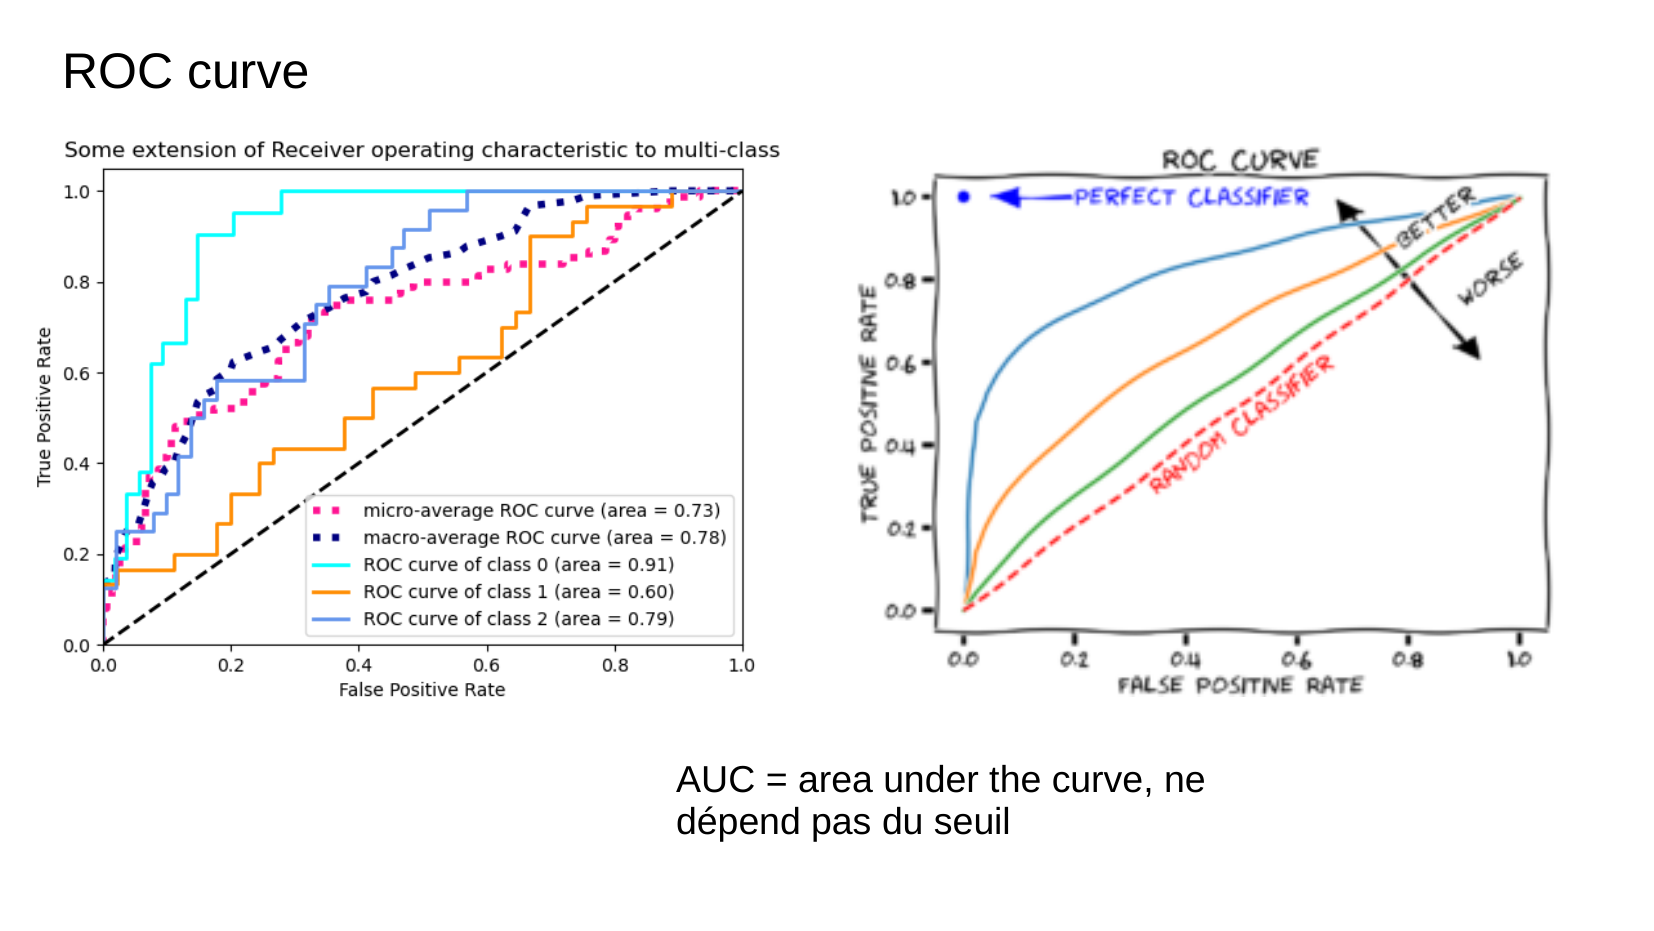

ROC curve
AUC = area under the curve, ne dépend pas du seuil